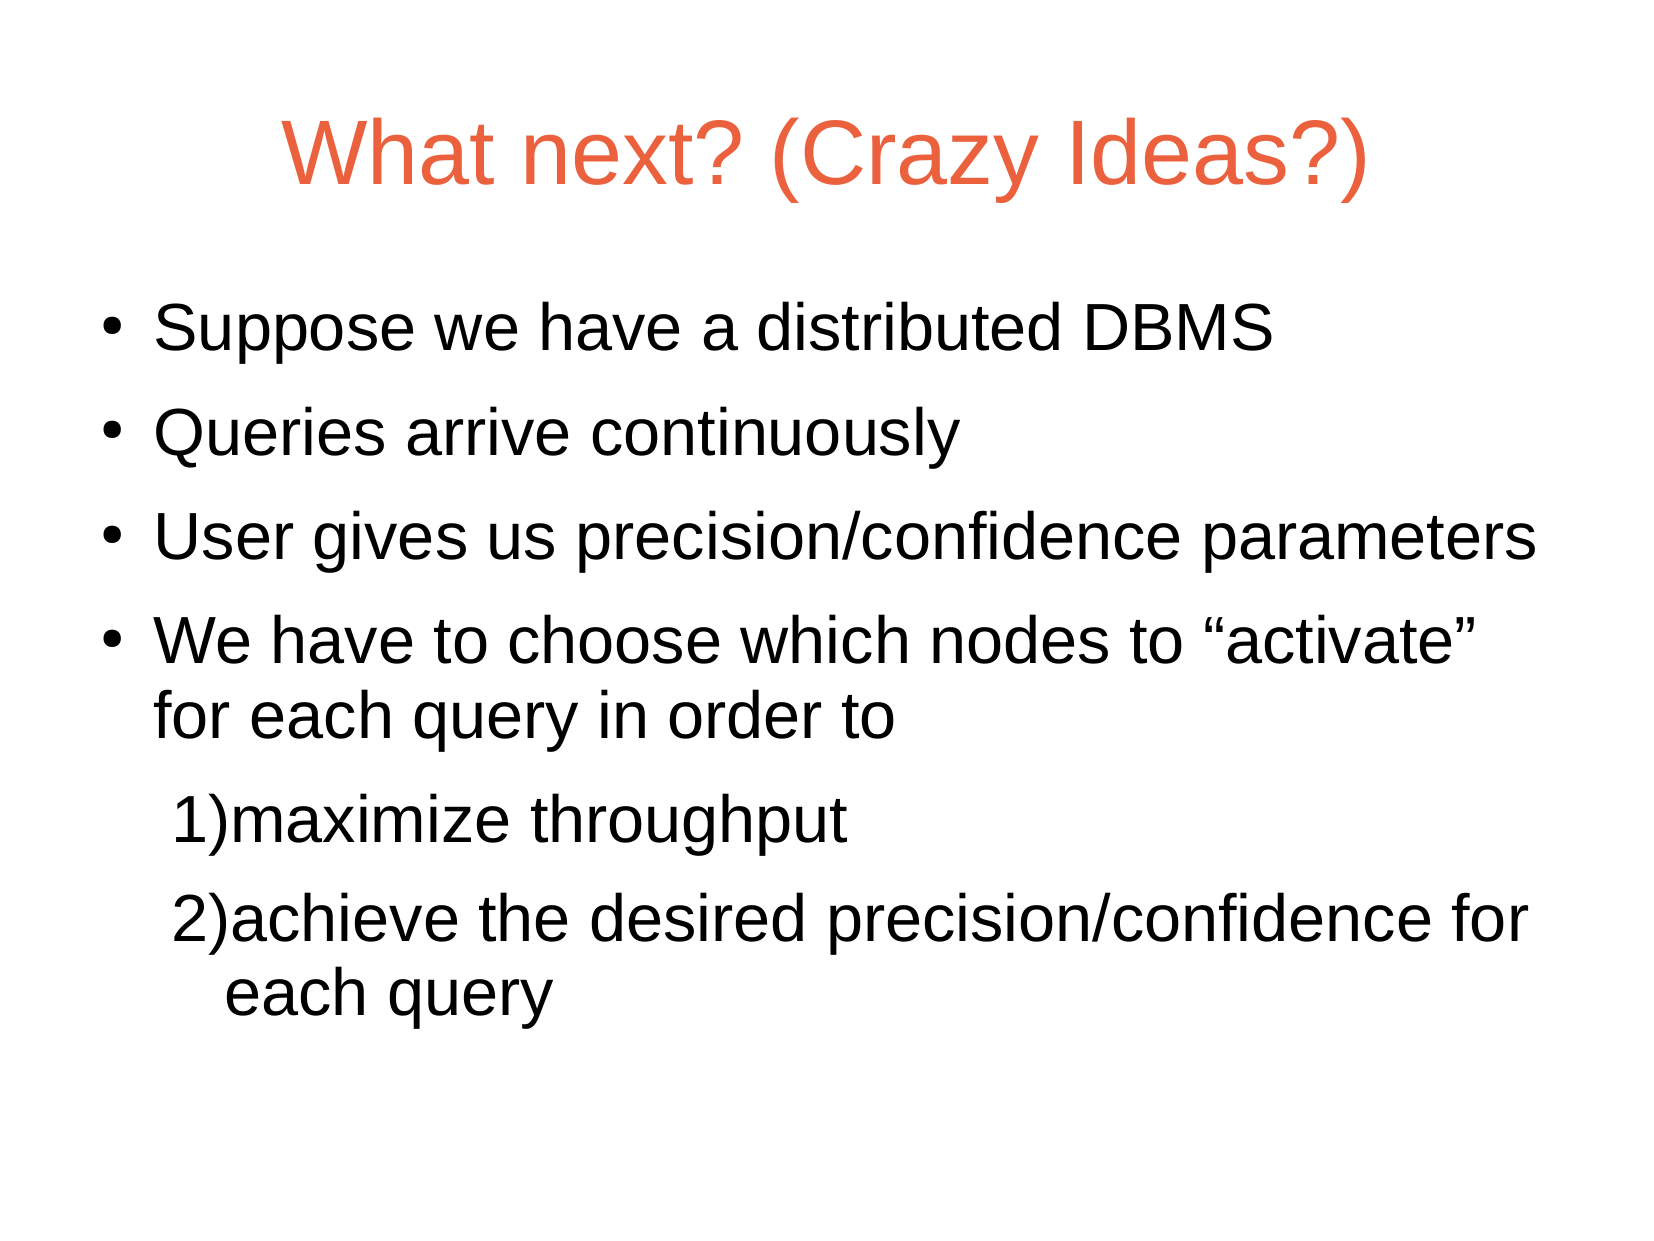

# What next? (Crazy Ideas?)
Suppose we have a distributed DBMS
Queries arrive continuously
User gives us precision/confidence parameters
We have to choose which nodes to “activate” for each query in order to
maximize throughput
achieve the desired precision/confidence for each query